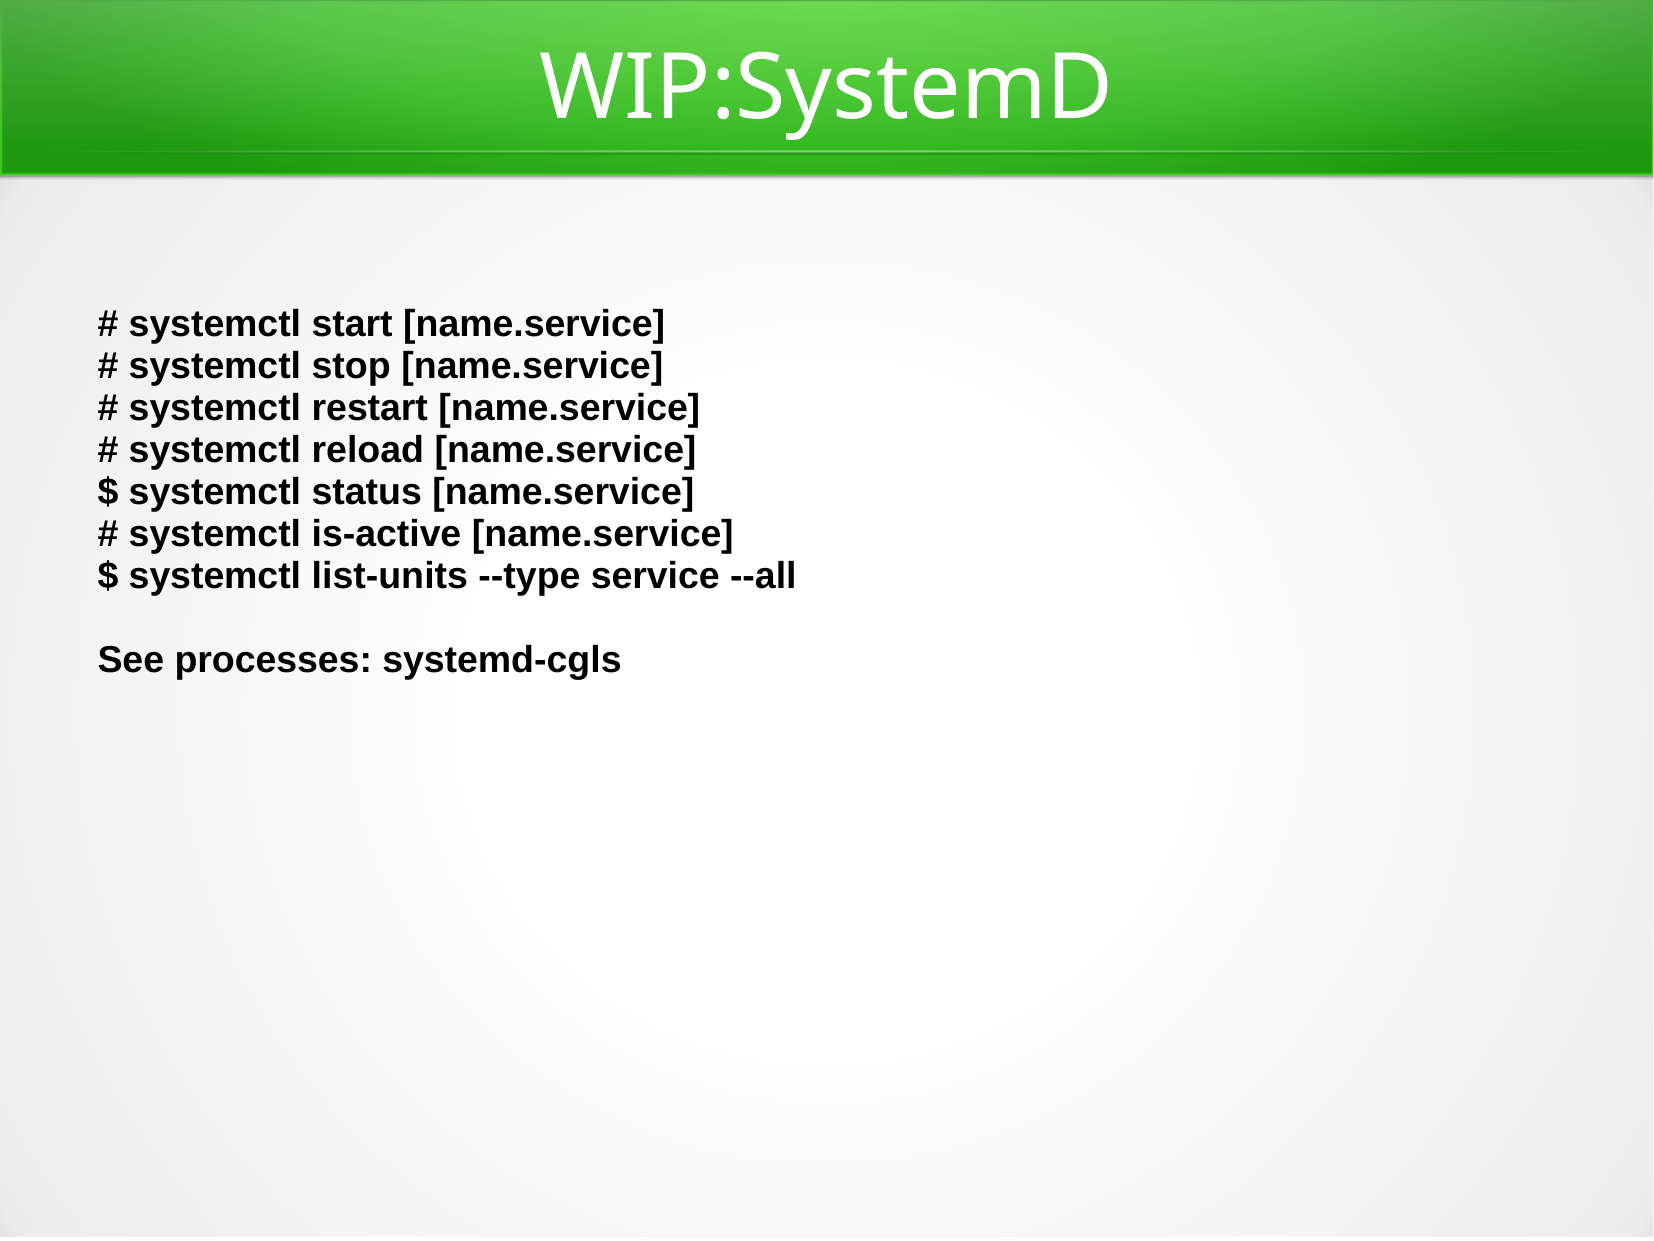

# WIP:SystemD
# systemctl start [name.service]
# systemctl stop [name.service]
# systemctl restart [name.service]
# systemctl reload [name.service]
$ systemctl status [name.service]
# systemctl is-active [name.service]
$ systemctl list-units --type service --all
See processes: systemd-cgls